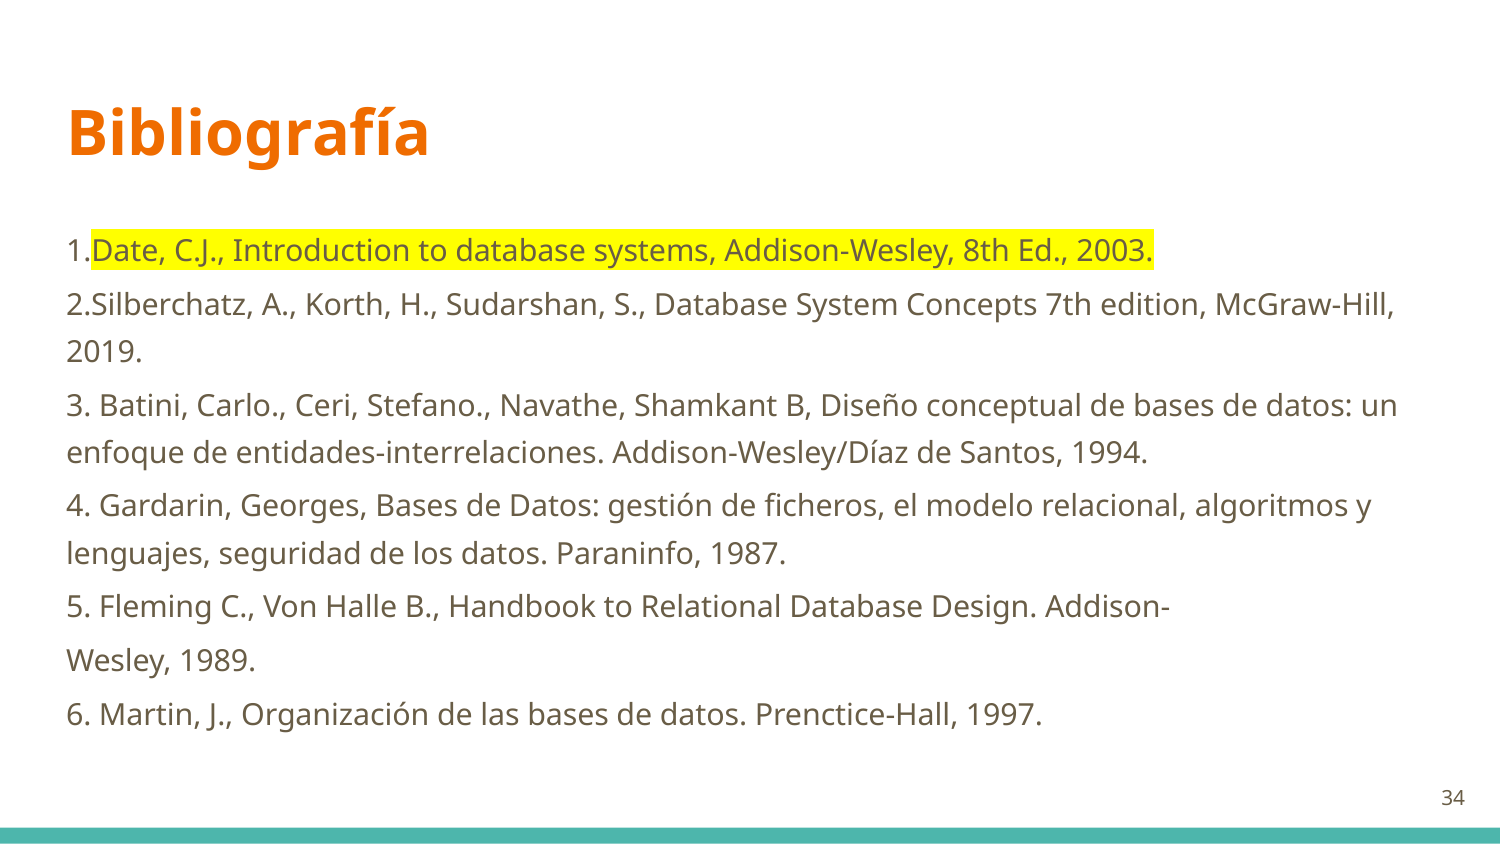

# Bibliografía
1.Date, C.J., Introduction to database systems, Addison-Wesley, 8th Ed., 2003.
2.Silberchatz, A., Korth, H., Sudarshan, S., Database System Concepts 7th edition, McGraw-Hill, 2019.
3. Batini, Carlo., Ceri, Stefano., Navathe, Shamkant B, Diseño conceptual de bases de datos: un enfoque de entidades-interrelaciones. Addison-Wesley/Díaz de Santos, 1994.
4. Gardarin, Georges, Bases de Datos: gestión de ficheros, el modelo relacional, algoritmos y lenguajes, seguridad de los datos. Paraninfo, 1987.
5. Fleming C., Von Halle B., Handbook to Relational Database Design. Addison-
Wesley, 1989.
6. Martin, J., Organización de las bases de datos. Prenctice-Hall, 1997.